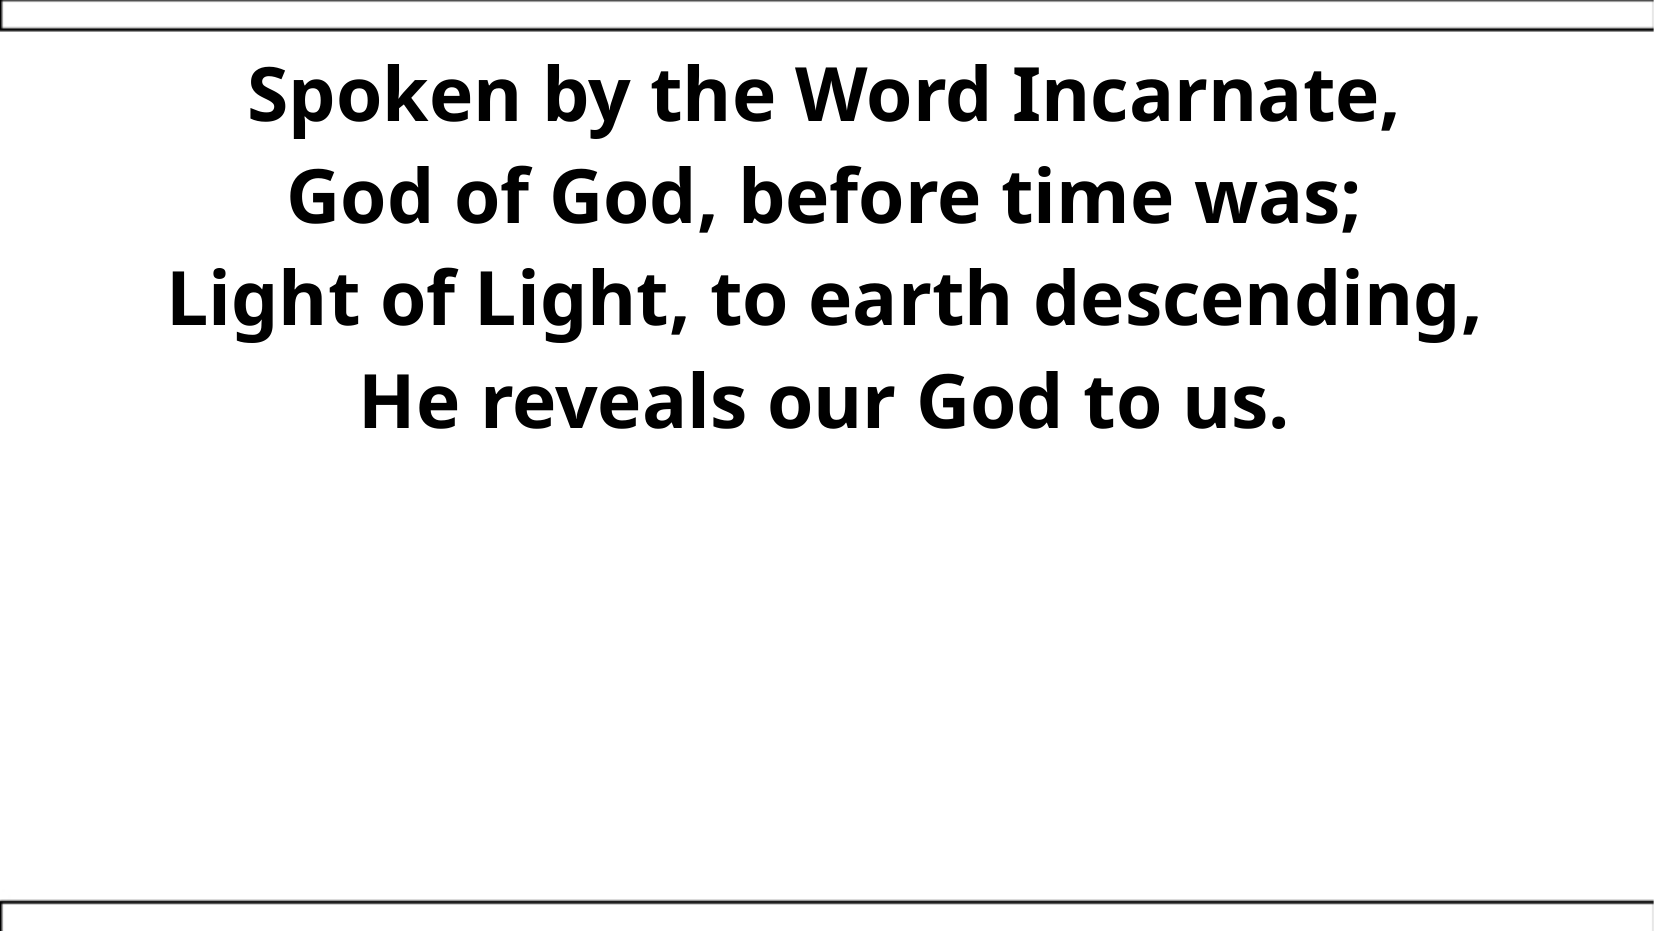

Spoken by the Word Incarnate,
God of God, before time was;
Light of Light, to earth descending,
He reveals our God to us.